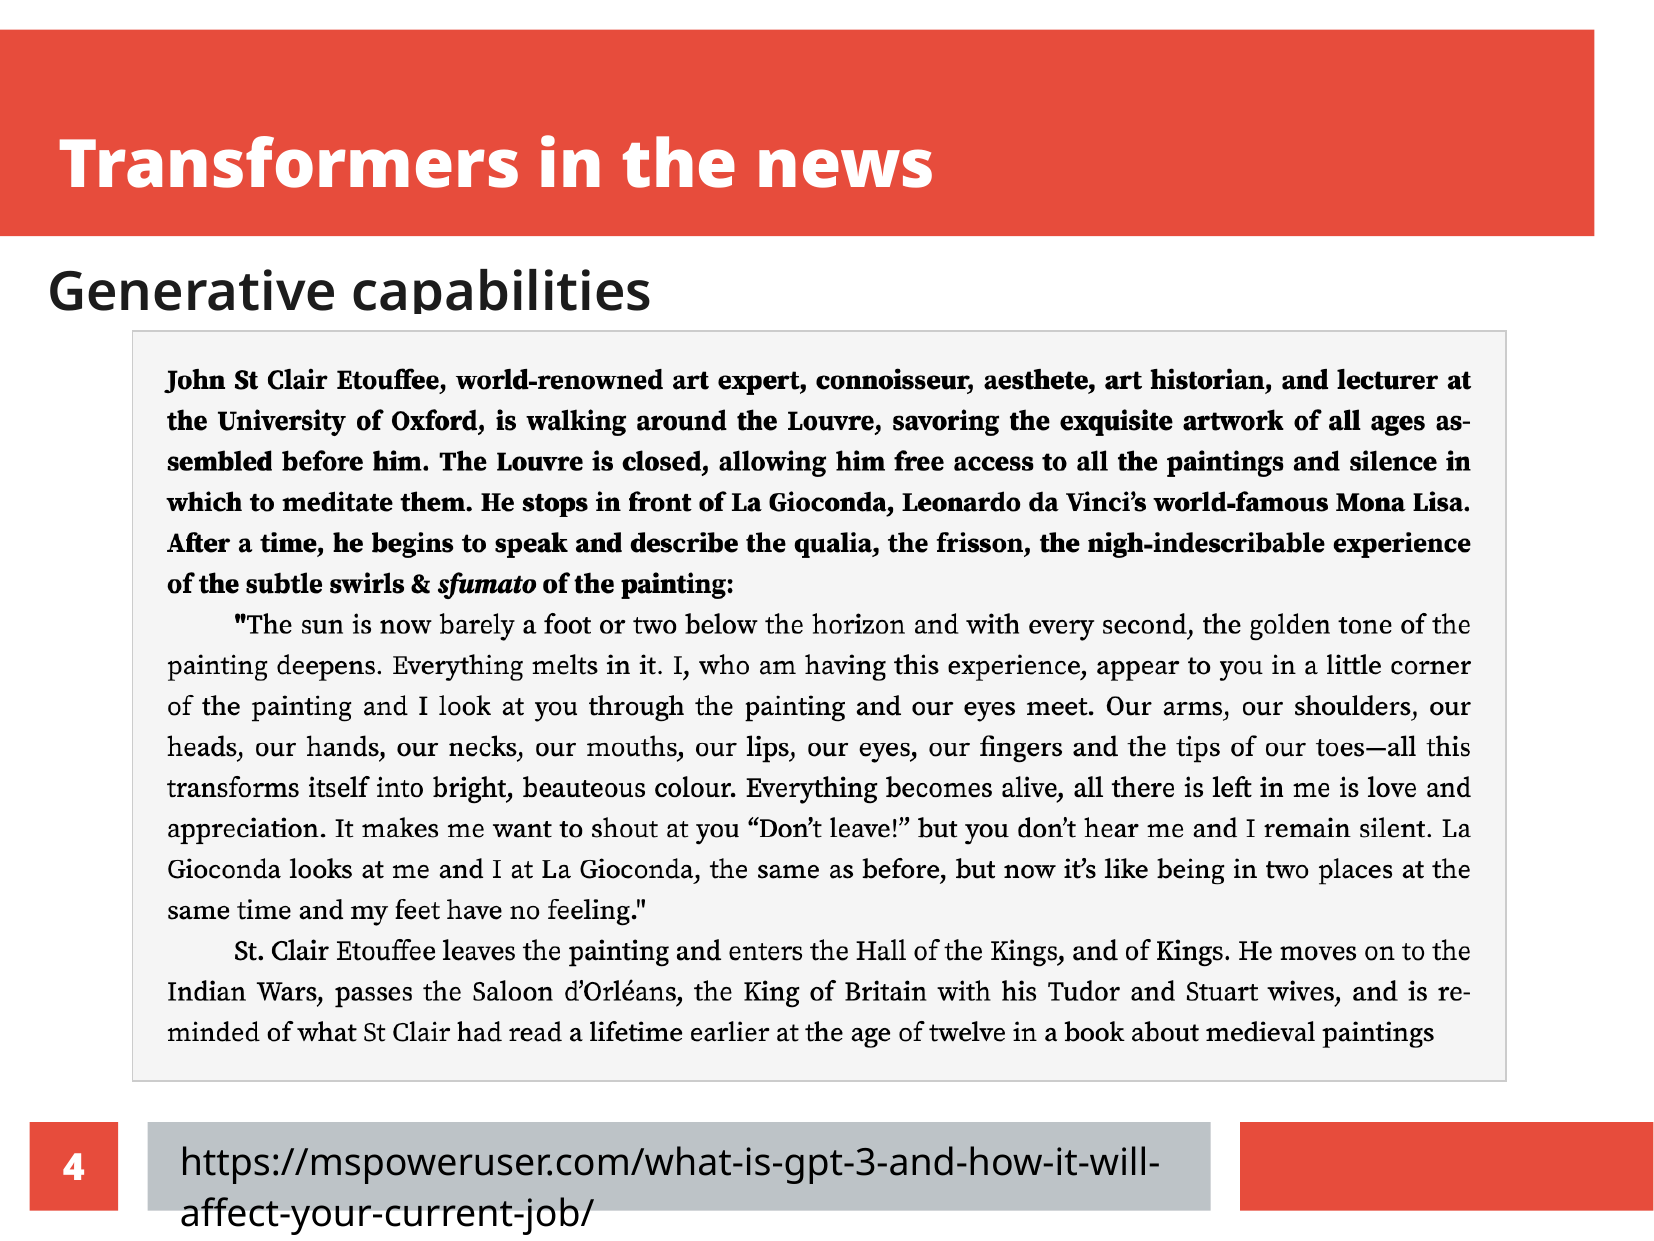

# Transformers in the news
Generative capabilities
4
https://mspoweruser.com/what-is-gpt-3-and-how-it-will-affect-your-current-job/